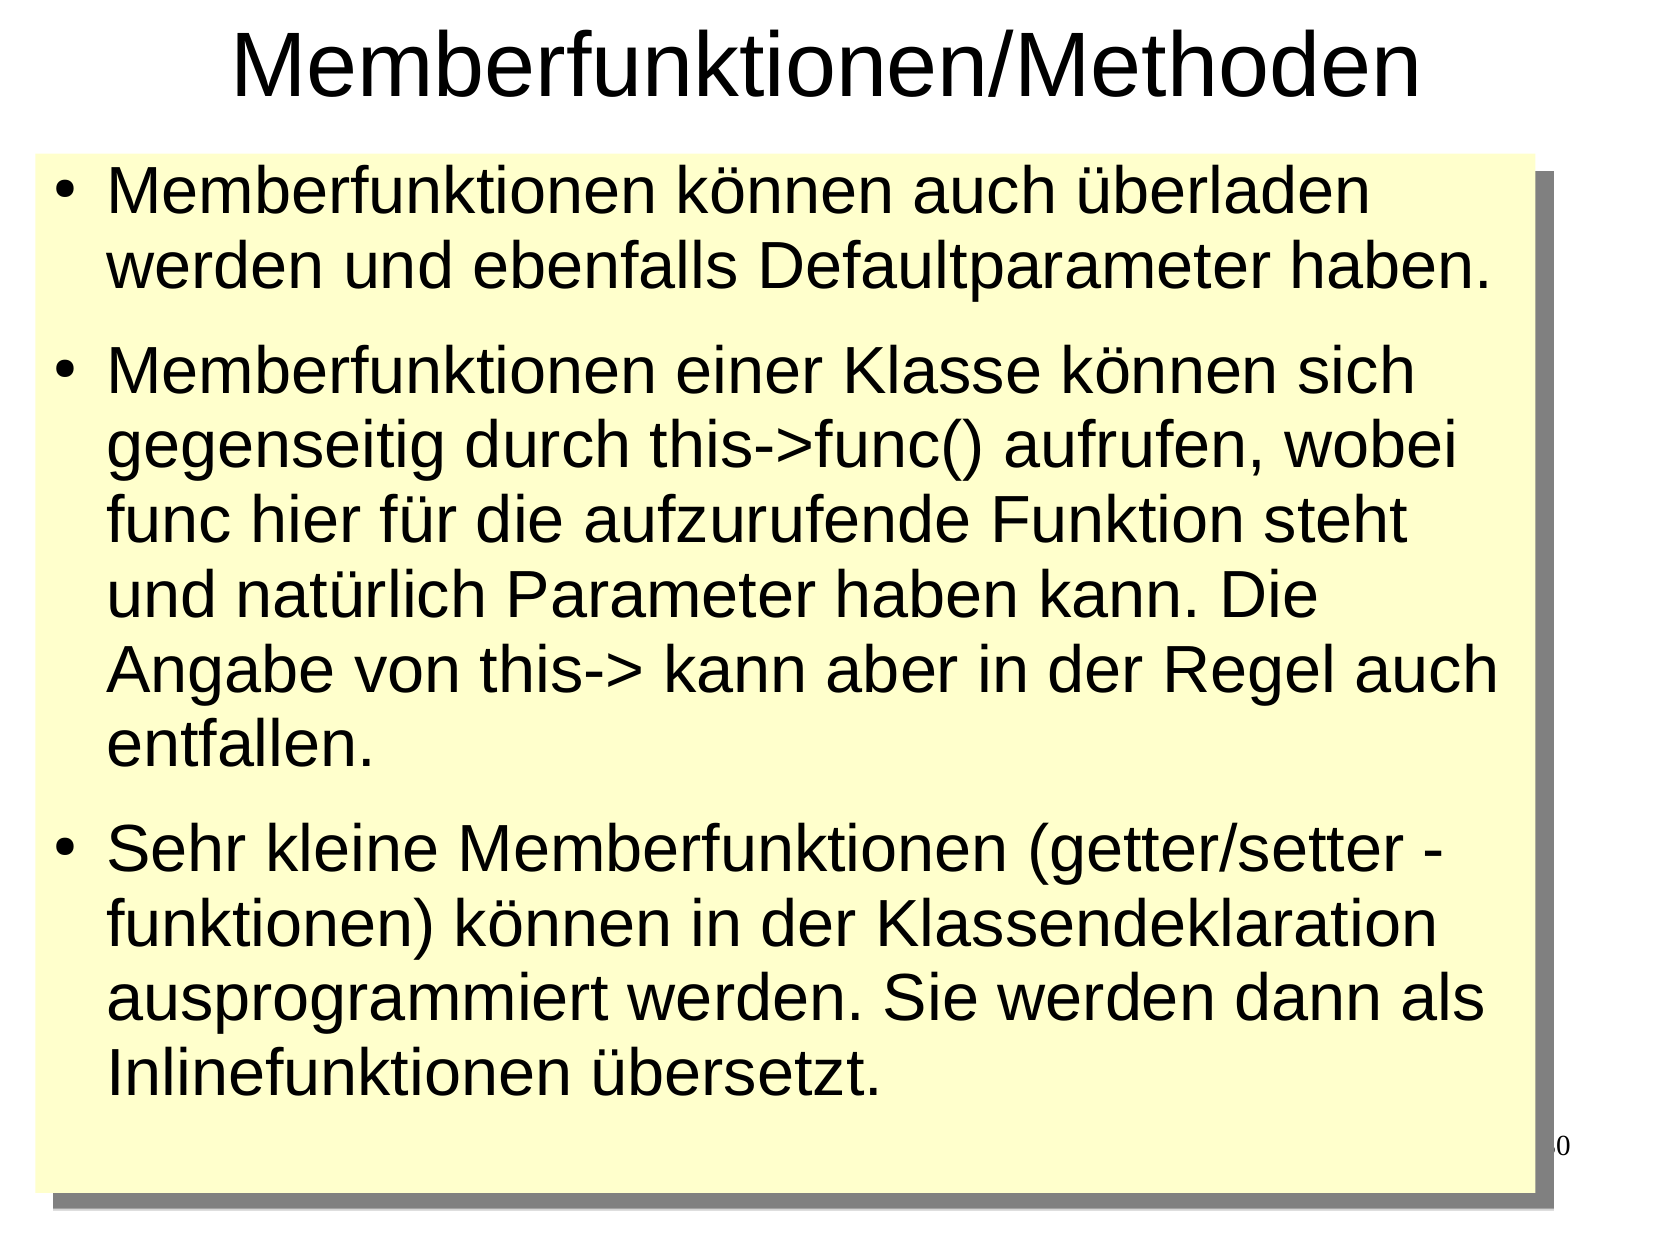

# Memberfunktionen/Methoden
Memberfunktionen können auch überladen werden und ebenfalls Defaultparameter haben.
Memberfunktionen einer Klasse können sich gegenseitig durch this->func() aufrufen, wobei func hier für die aufzurufende Funktion steht und natürlich Parameter haben kann. Die Angabe von this-> kann aber in der Regel auch entfallen.
Sehr kleine Memberfunktionen (getter/setter -funktionen) können in der Klassendeklaration ausprogrammiert werden. Sie werden dann als Inlinefunktionen übersetzt.
30